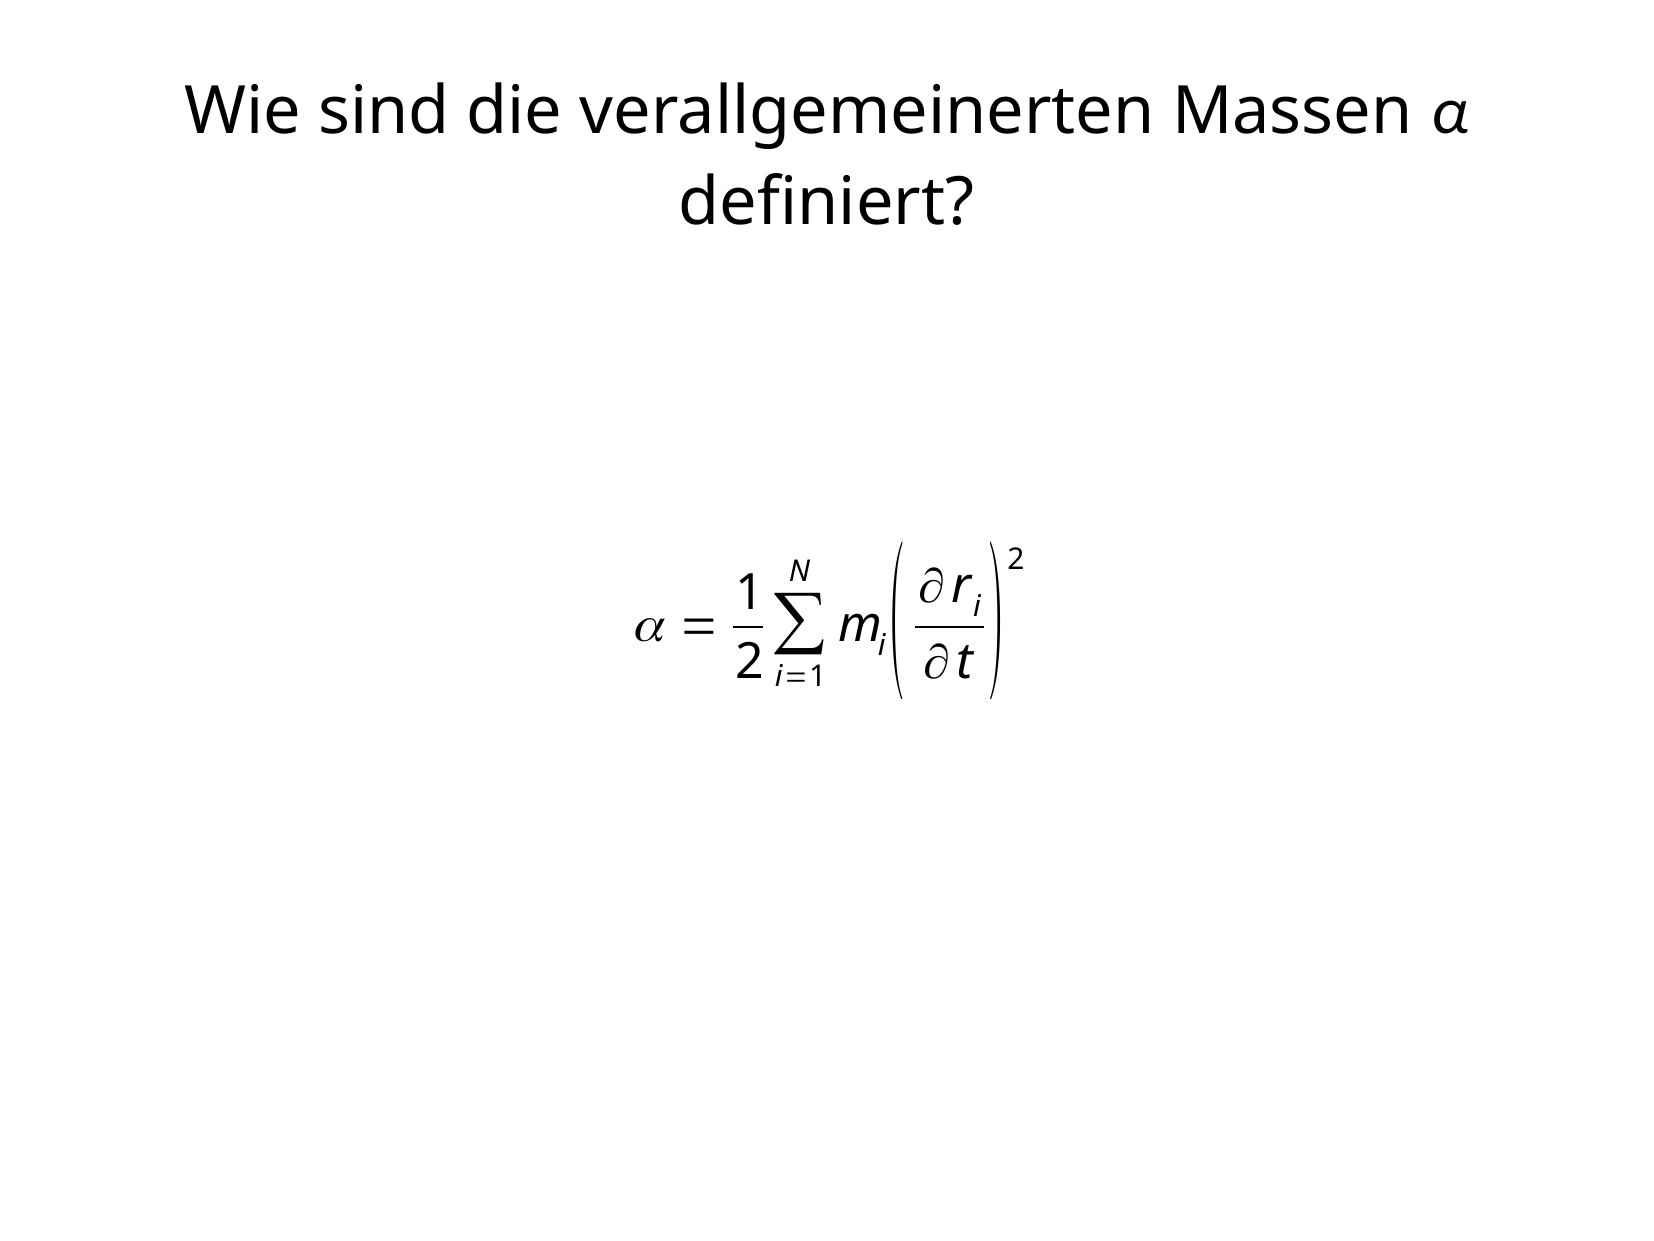

# Wie sind die verallgemeinerten Massen α definiert?